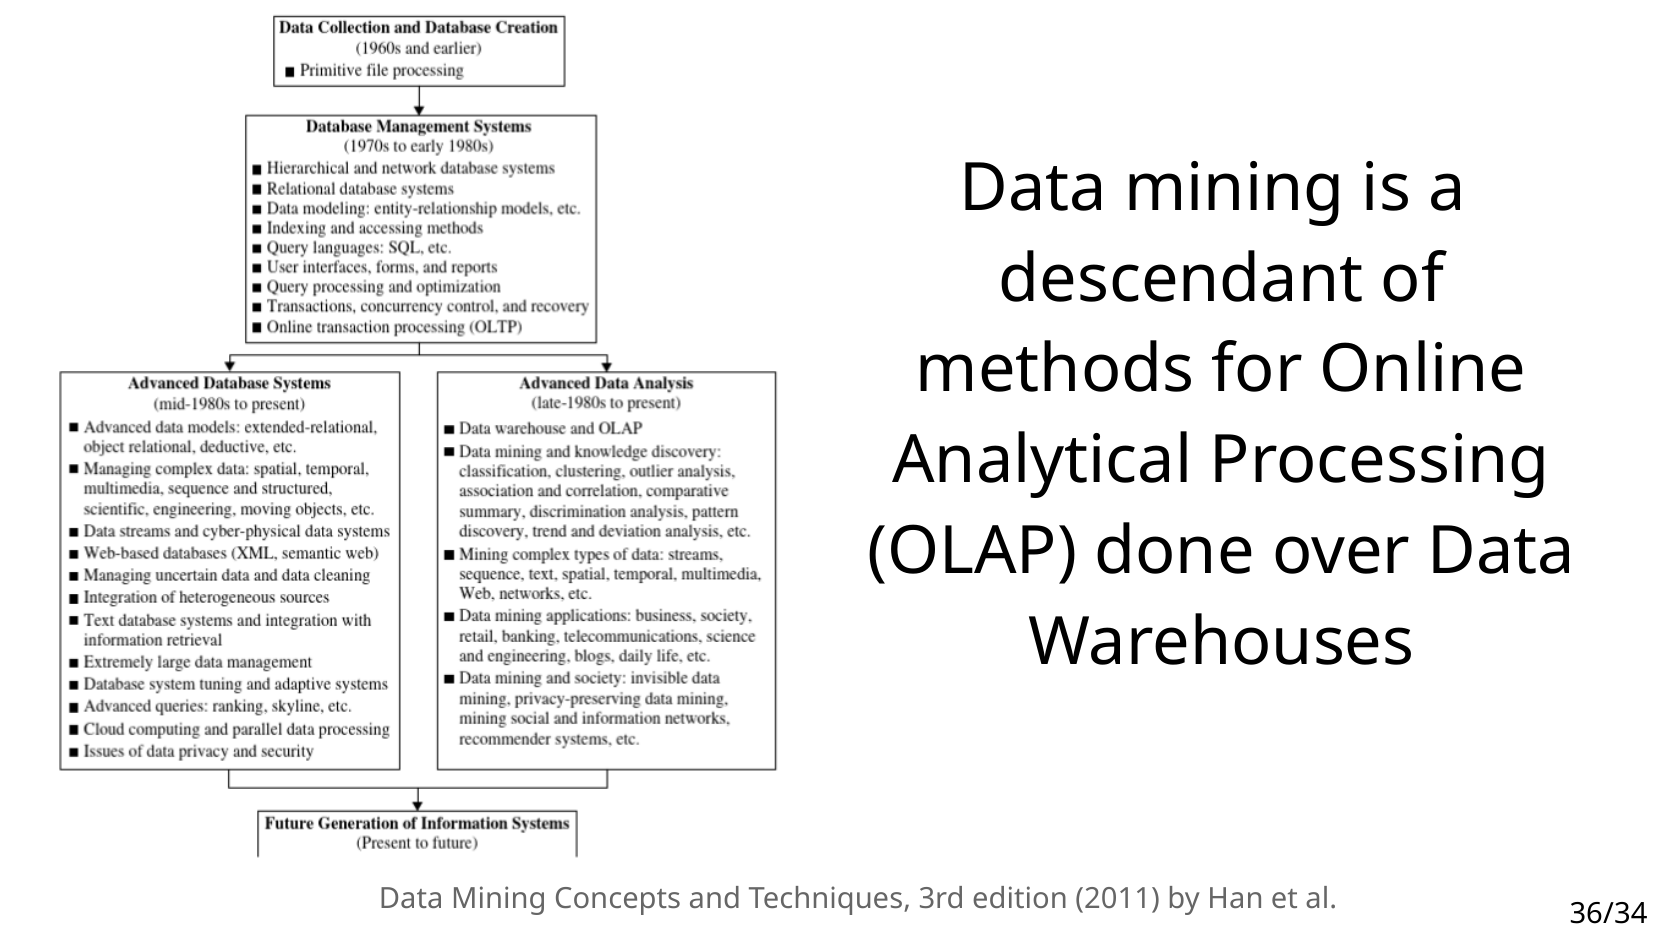

# Data mining is a descendant of methods for Online Analytical Processing (OLAP) done over Data Warehouses
Data Mining Concepts and Techniques, 3rd edition (2011) by Han et al.
36